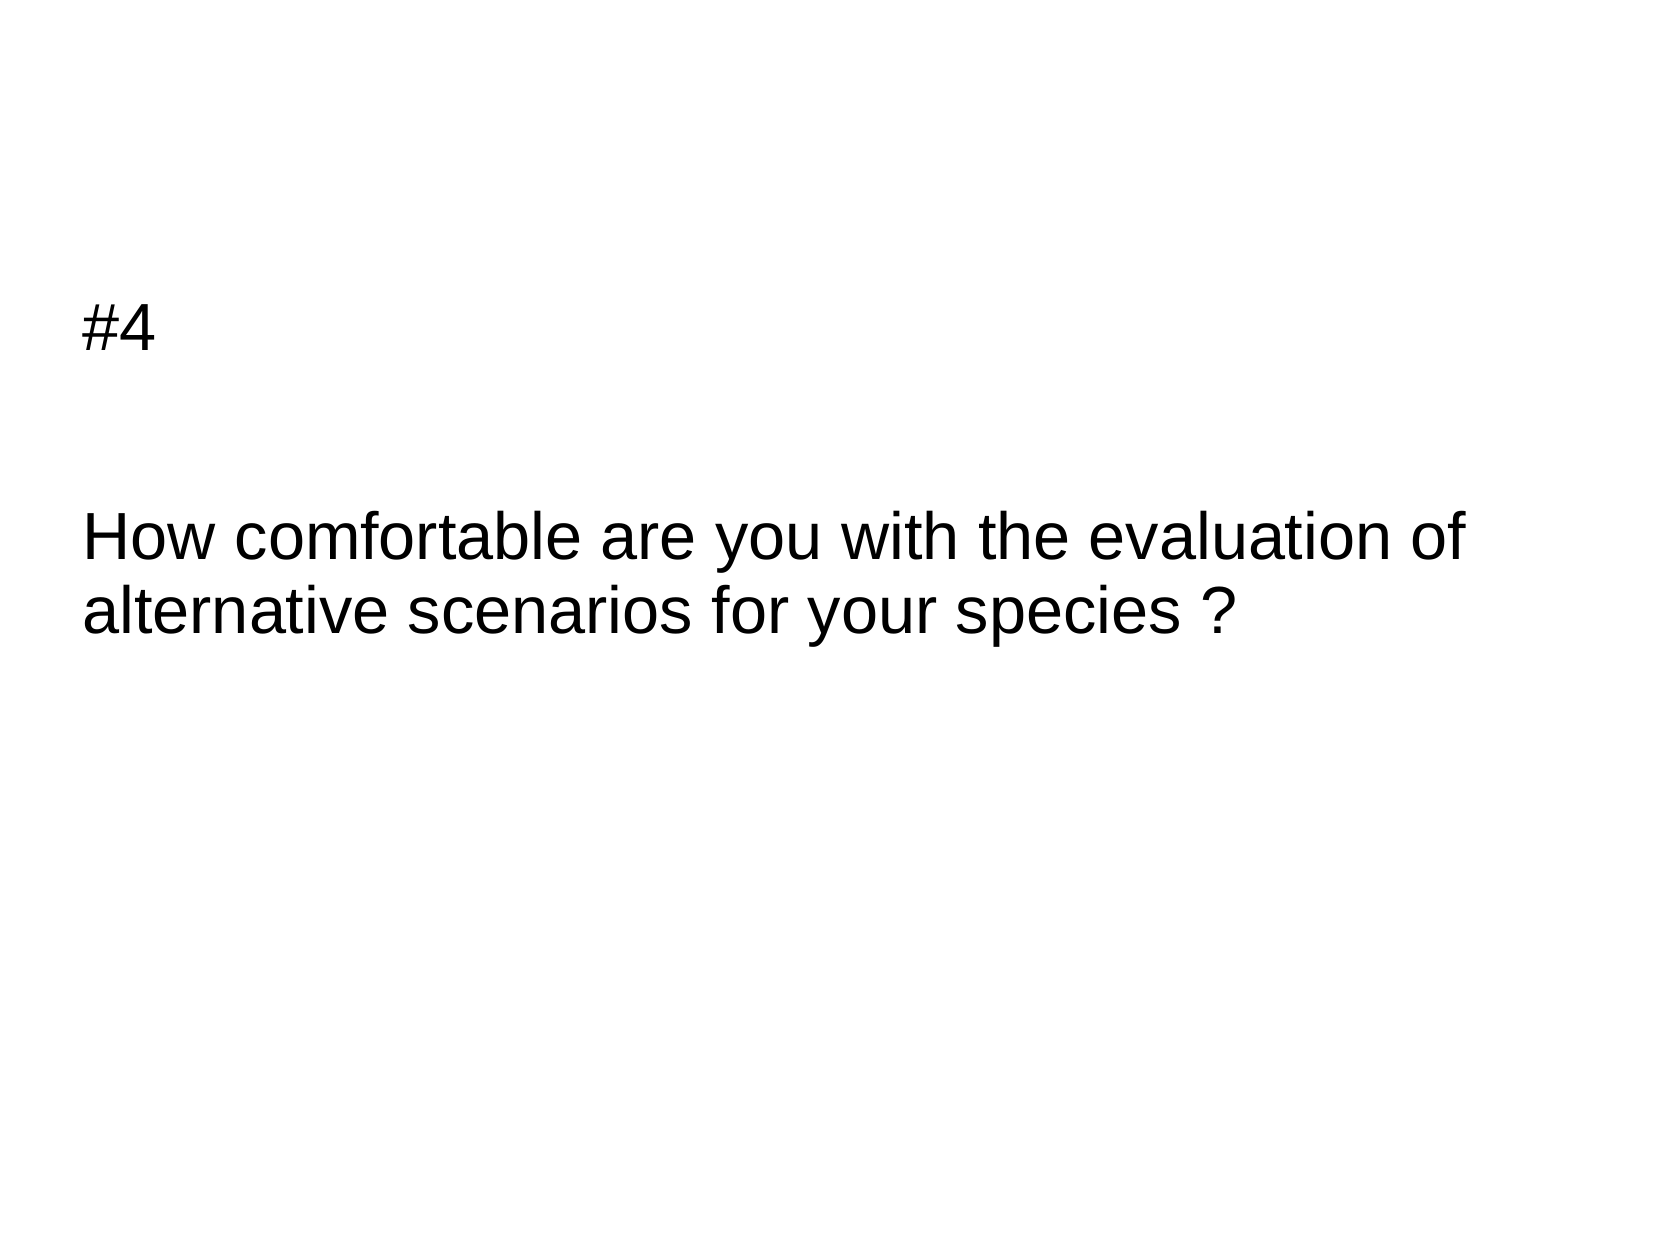

# #4
How comfortable are you with the evaluation of alternative scenarios for your species ?